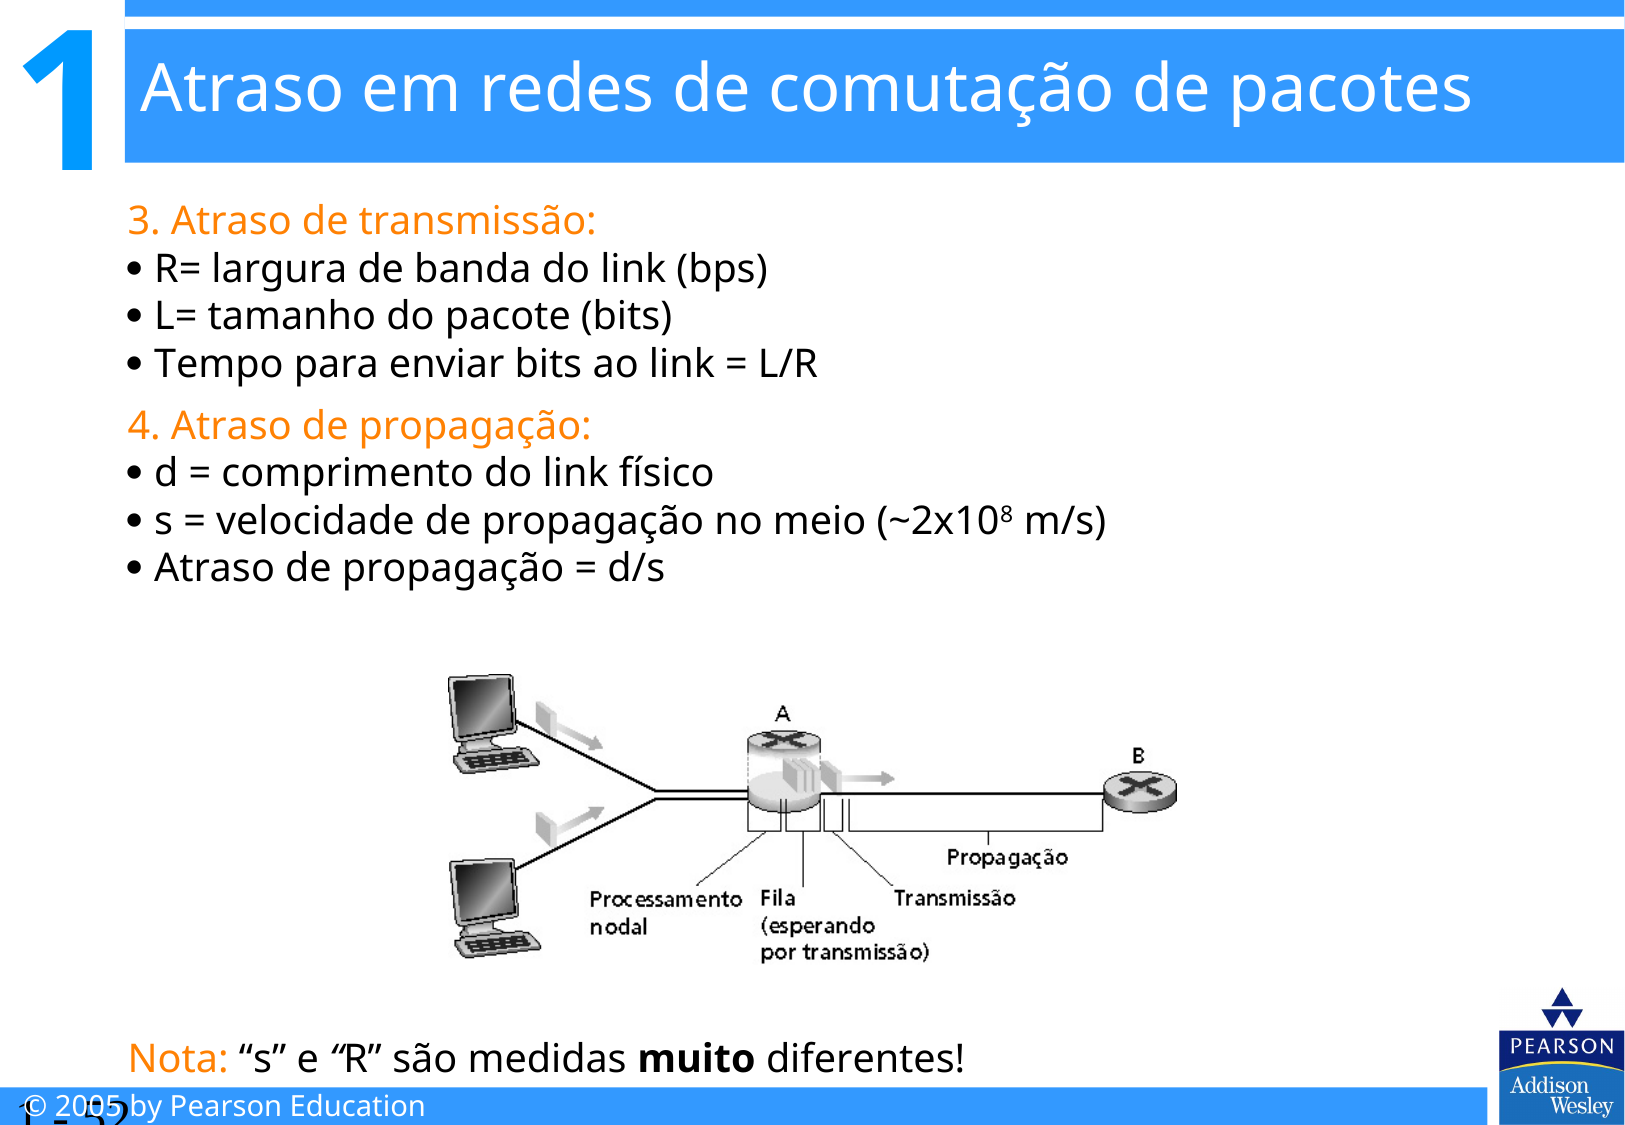

Atraso em redes de comutação de pacotes
# 3. Atraso de transmissão:
 R= largura de banda do link (bps)
 L= tamanho do pacote (bits)
 Tempo para enviar bits ao link = L/R
4. Atraso de propagação:
 d = comprimento do link físico
 s = velocidade de propagação no meio (~2x108 m/s)
 Atraso de propagação = d/s
Nota: “s” e “R” são medidas muito diferentes!
52